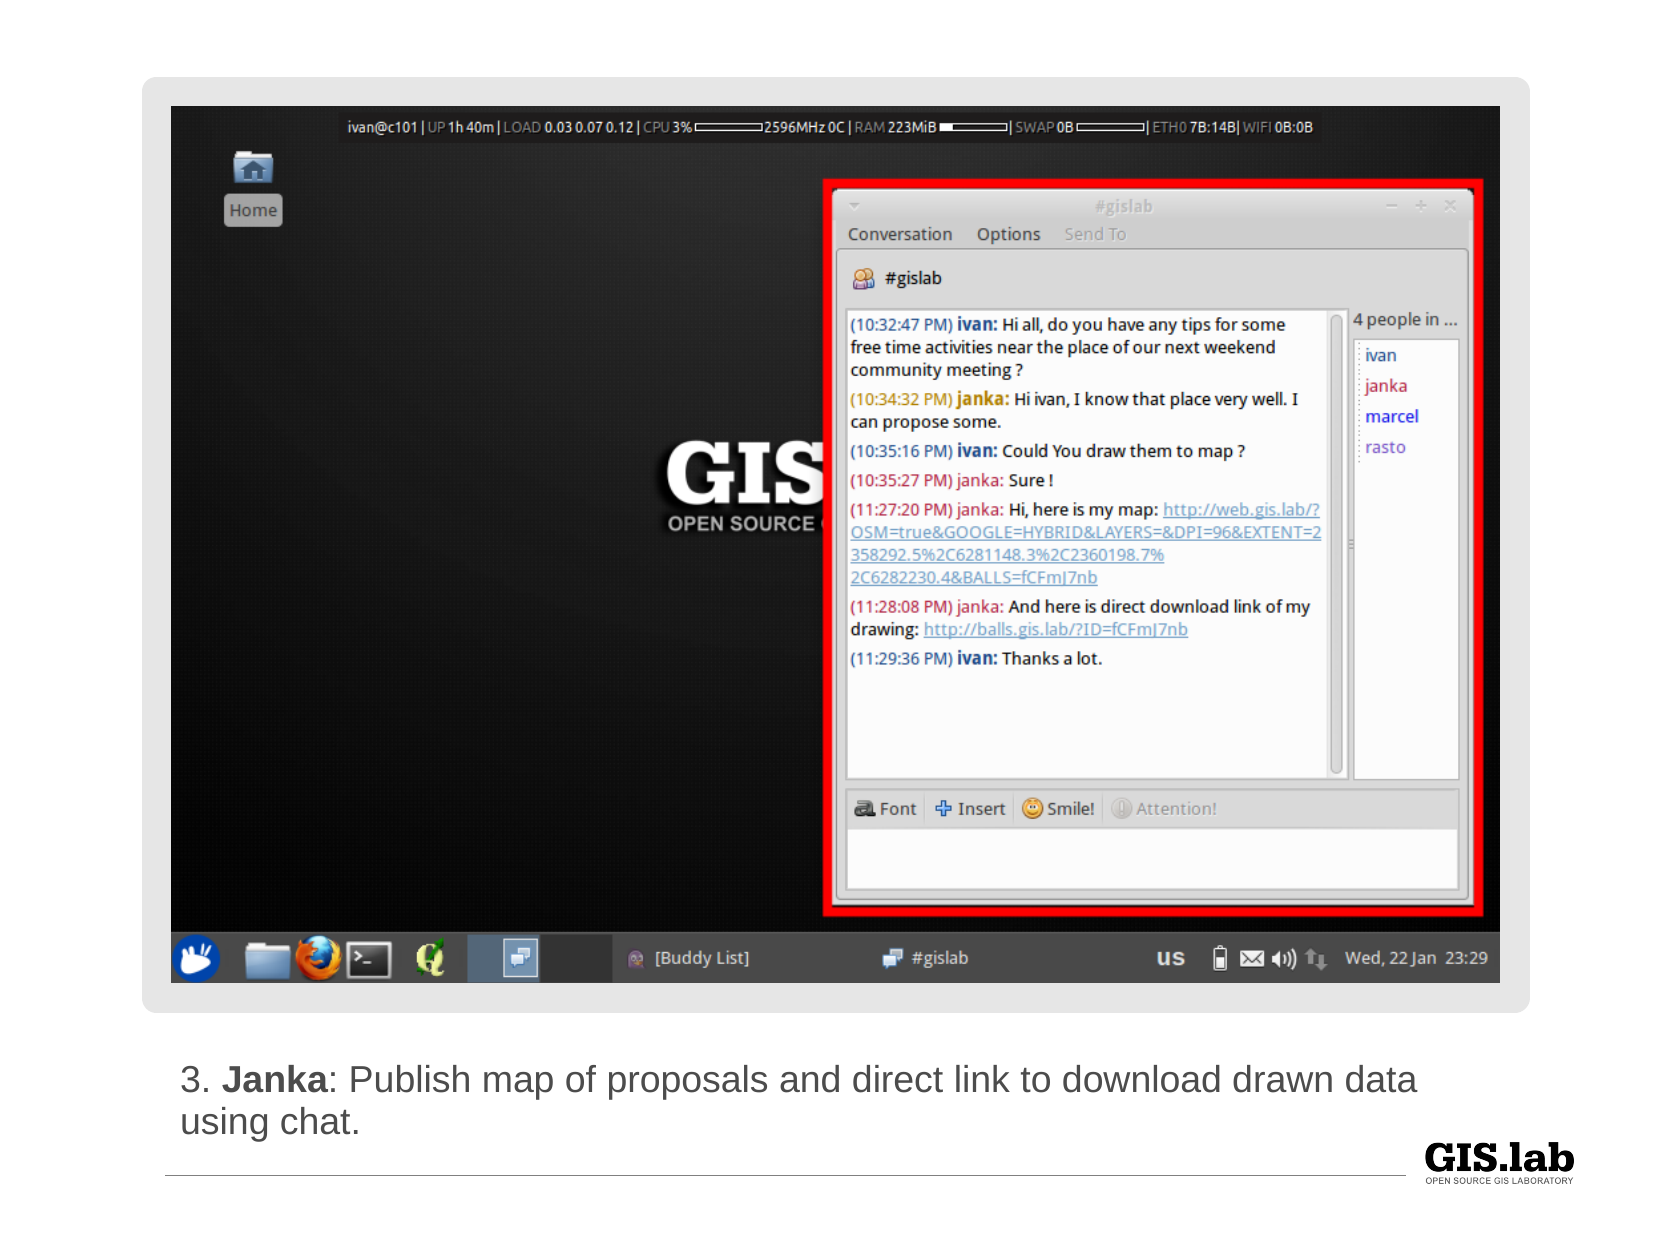

3. Janka: Publish map of proposals and direct link to download drawn data using chat.